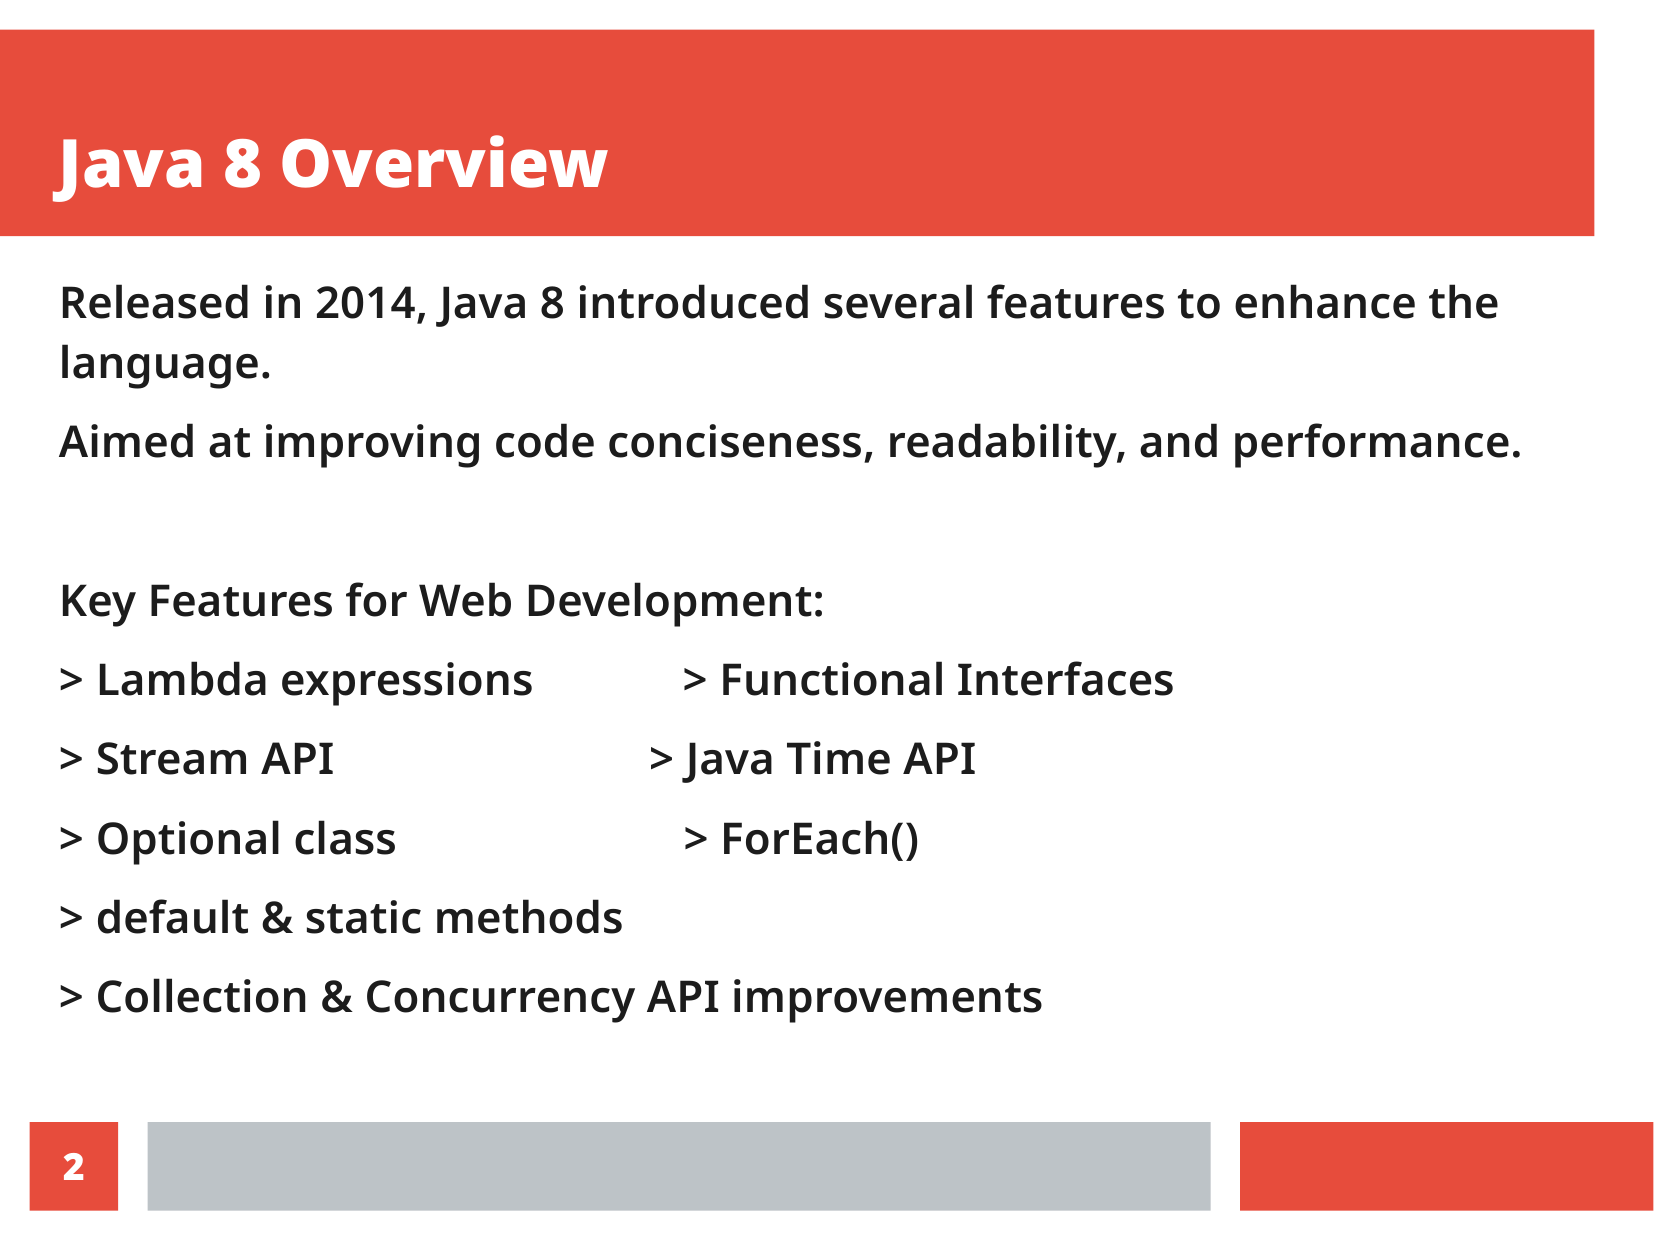

# Java 8 Overview
Released in 2014, Java 8 introduced several features to enhance the language.
Aimed at improving code conciseness, readability, and performance.
Key Features for Web Development:
> Lambda expressions				 > Functional Interfaces
> Stream API					 > Java Time API
> Optional class > ForEach()
> default & static methods
> Collection & Concurrency API improvements
2